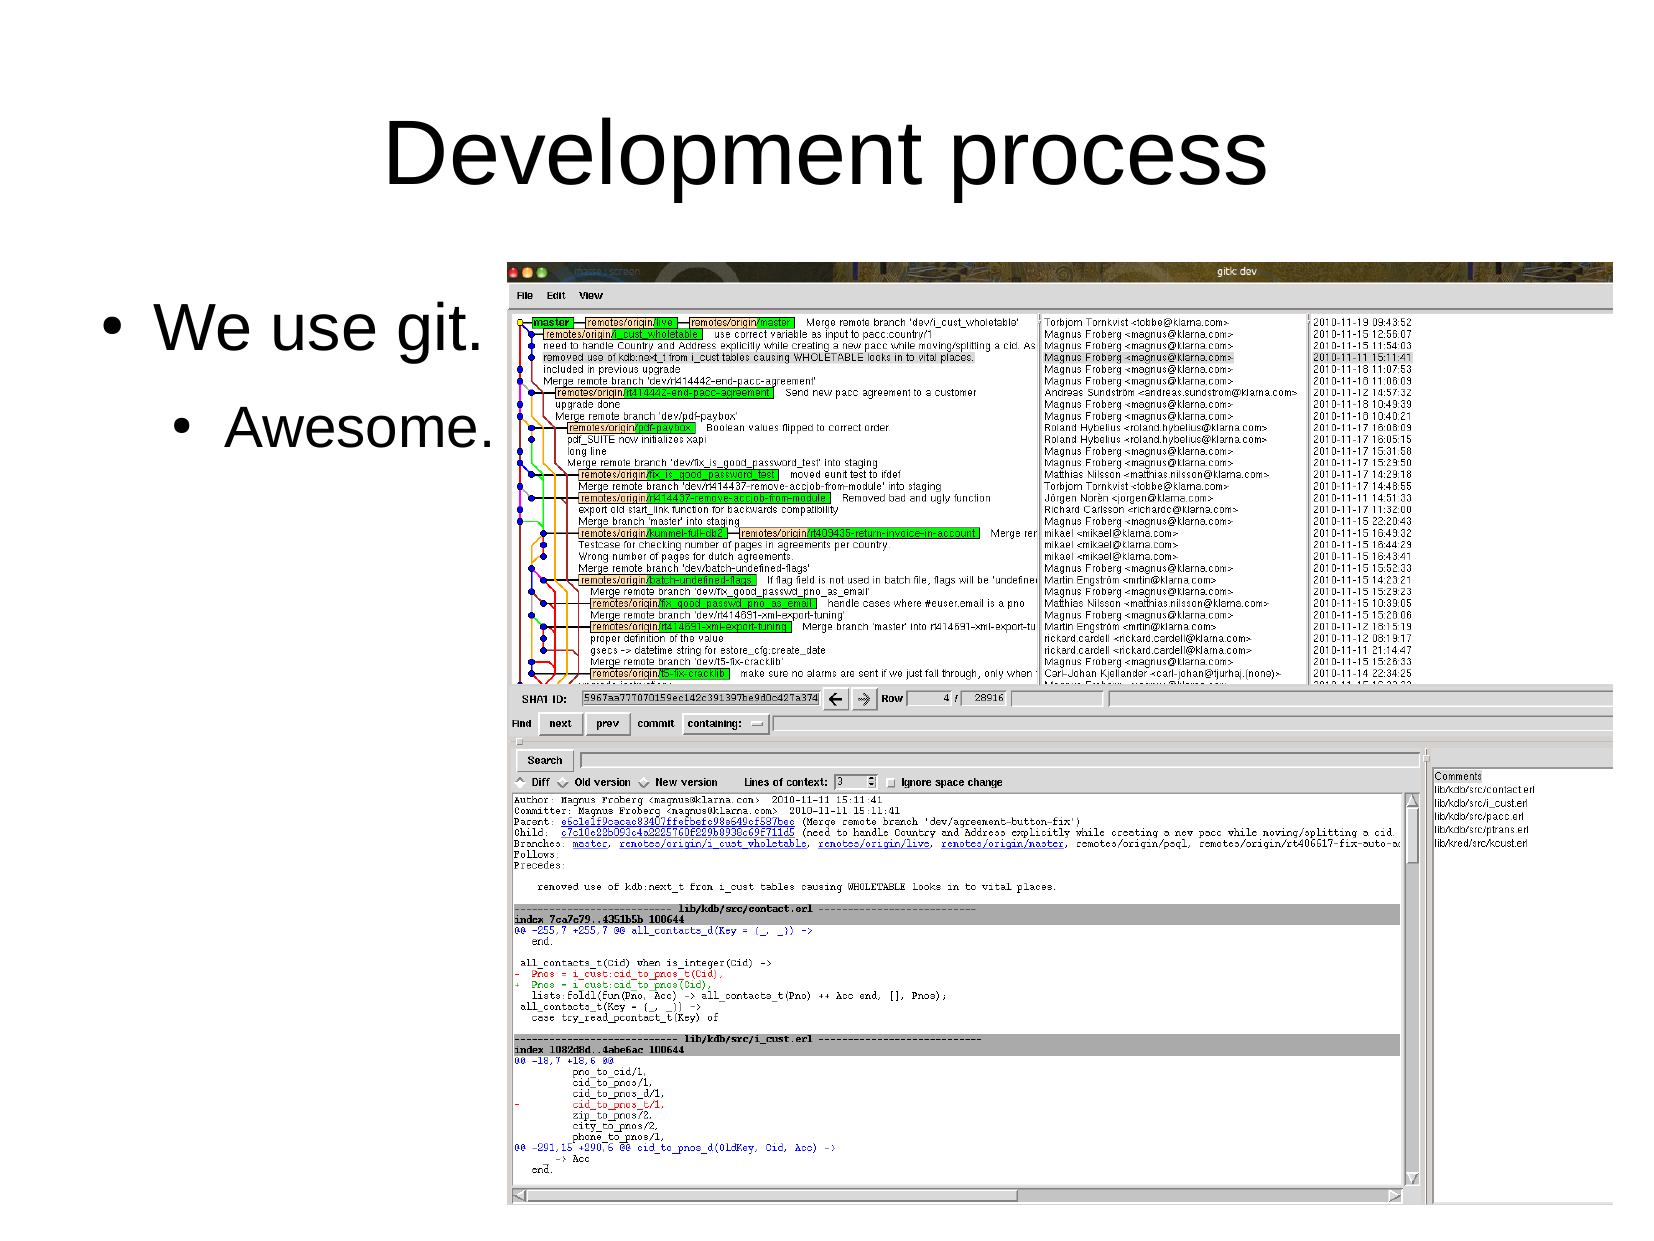

# Development process
We use git.
Awesome.